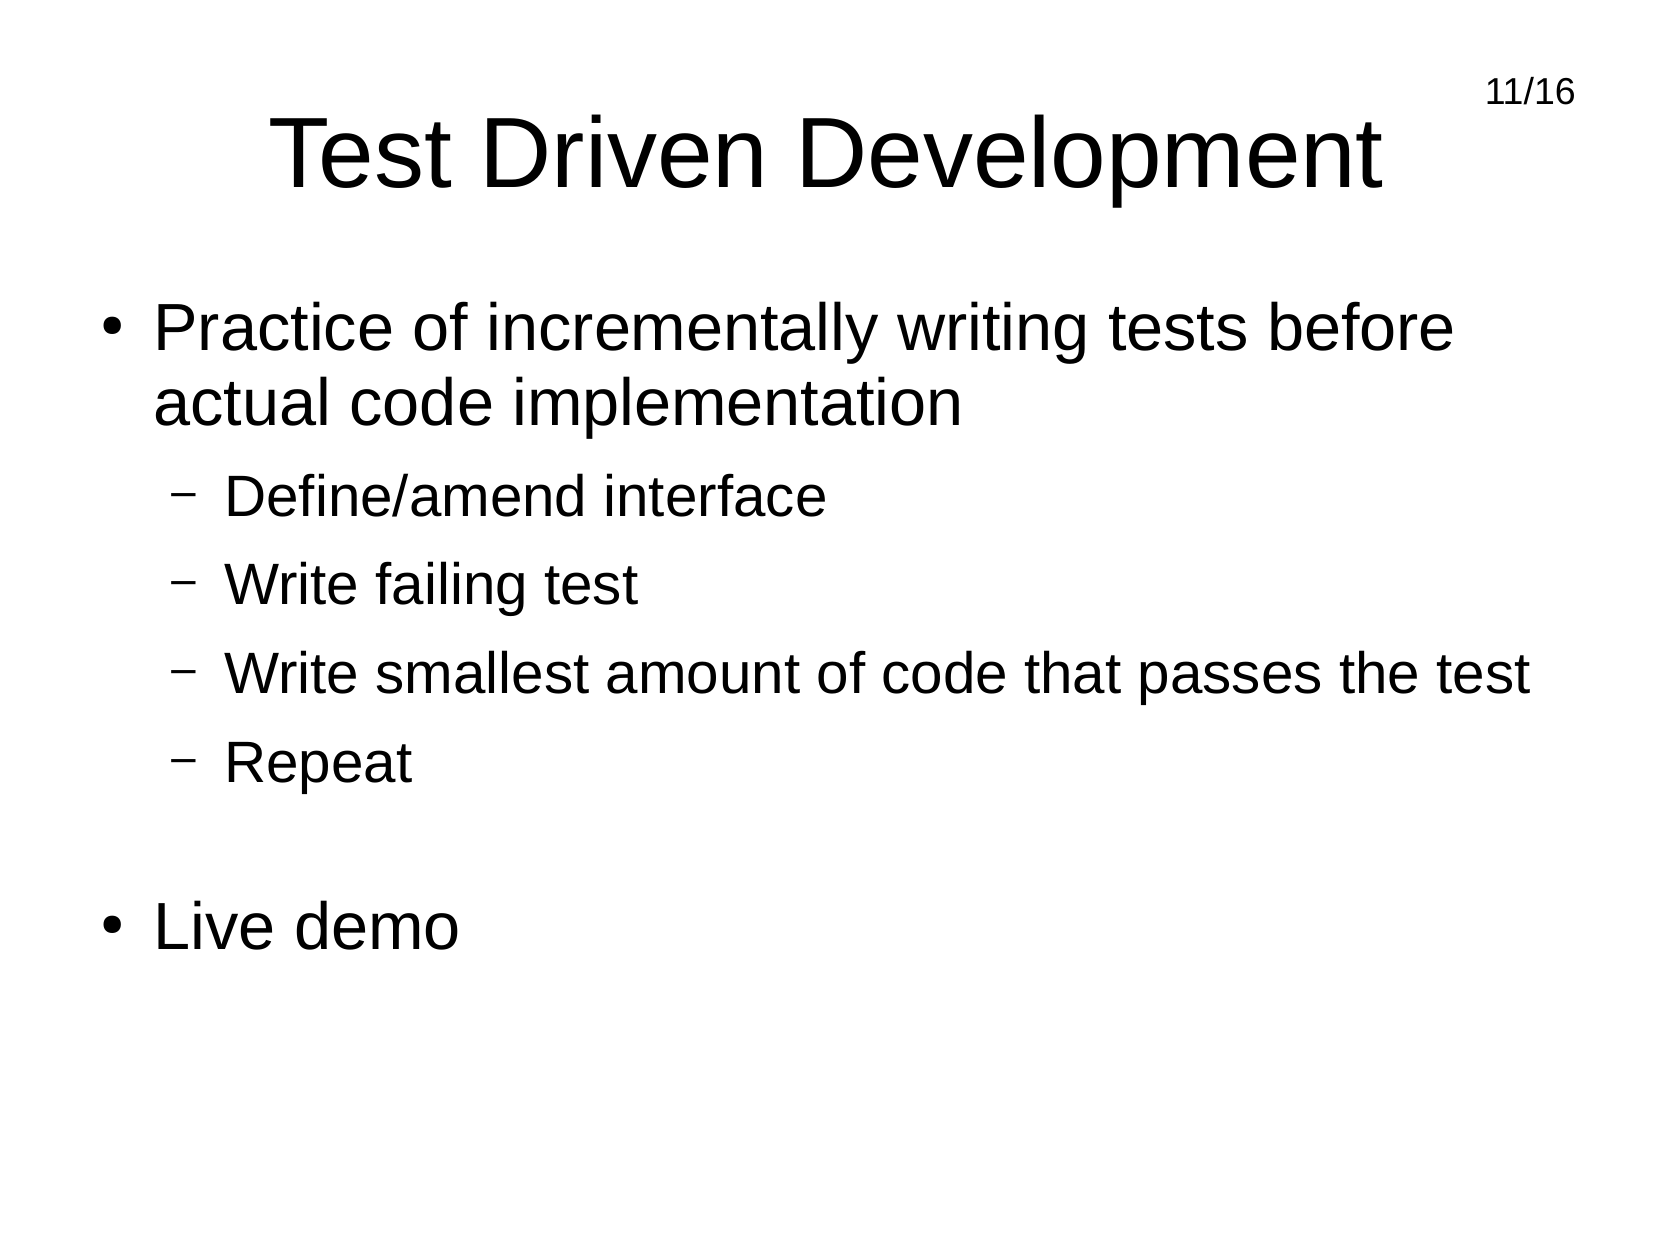

# Test Driven Development
Practice of incrementally writing tests before actual code implementation
Define/amend interface
Write failing test
Write smallest amount of code that passes the test
Repeat
Live demo